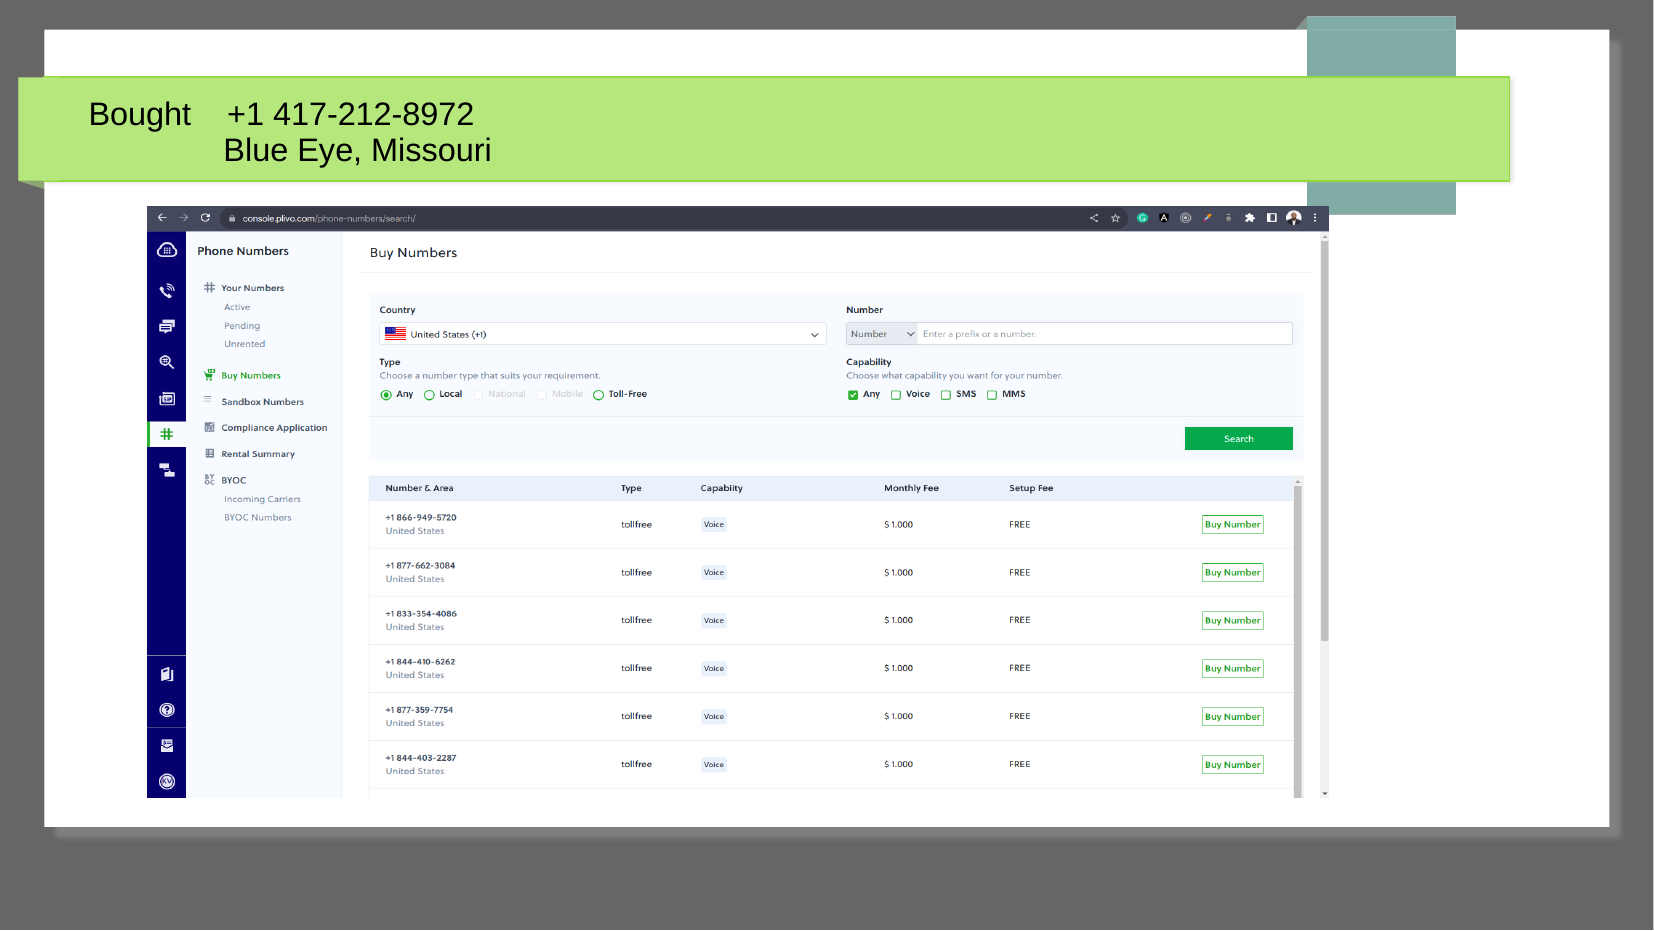

# Bought +1 417-212-8972 Blue Eye, Missouri